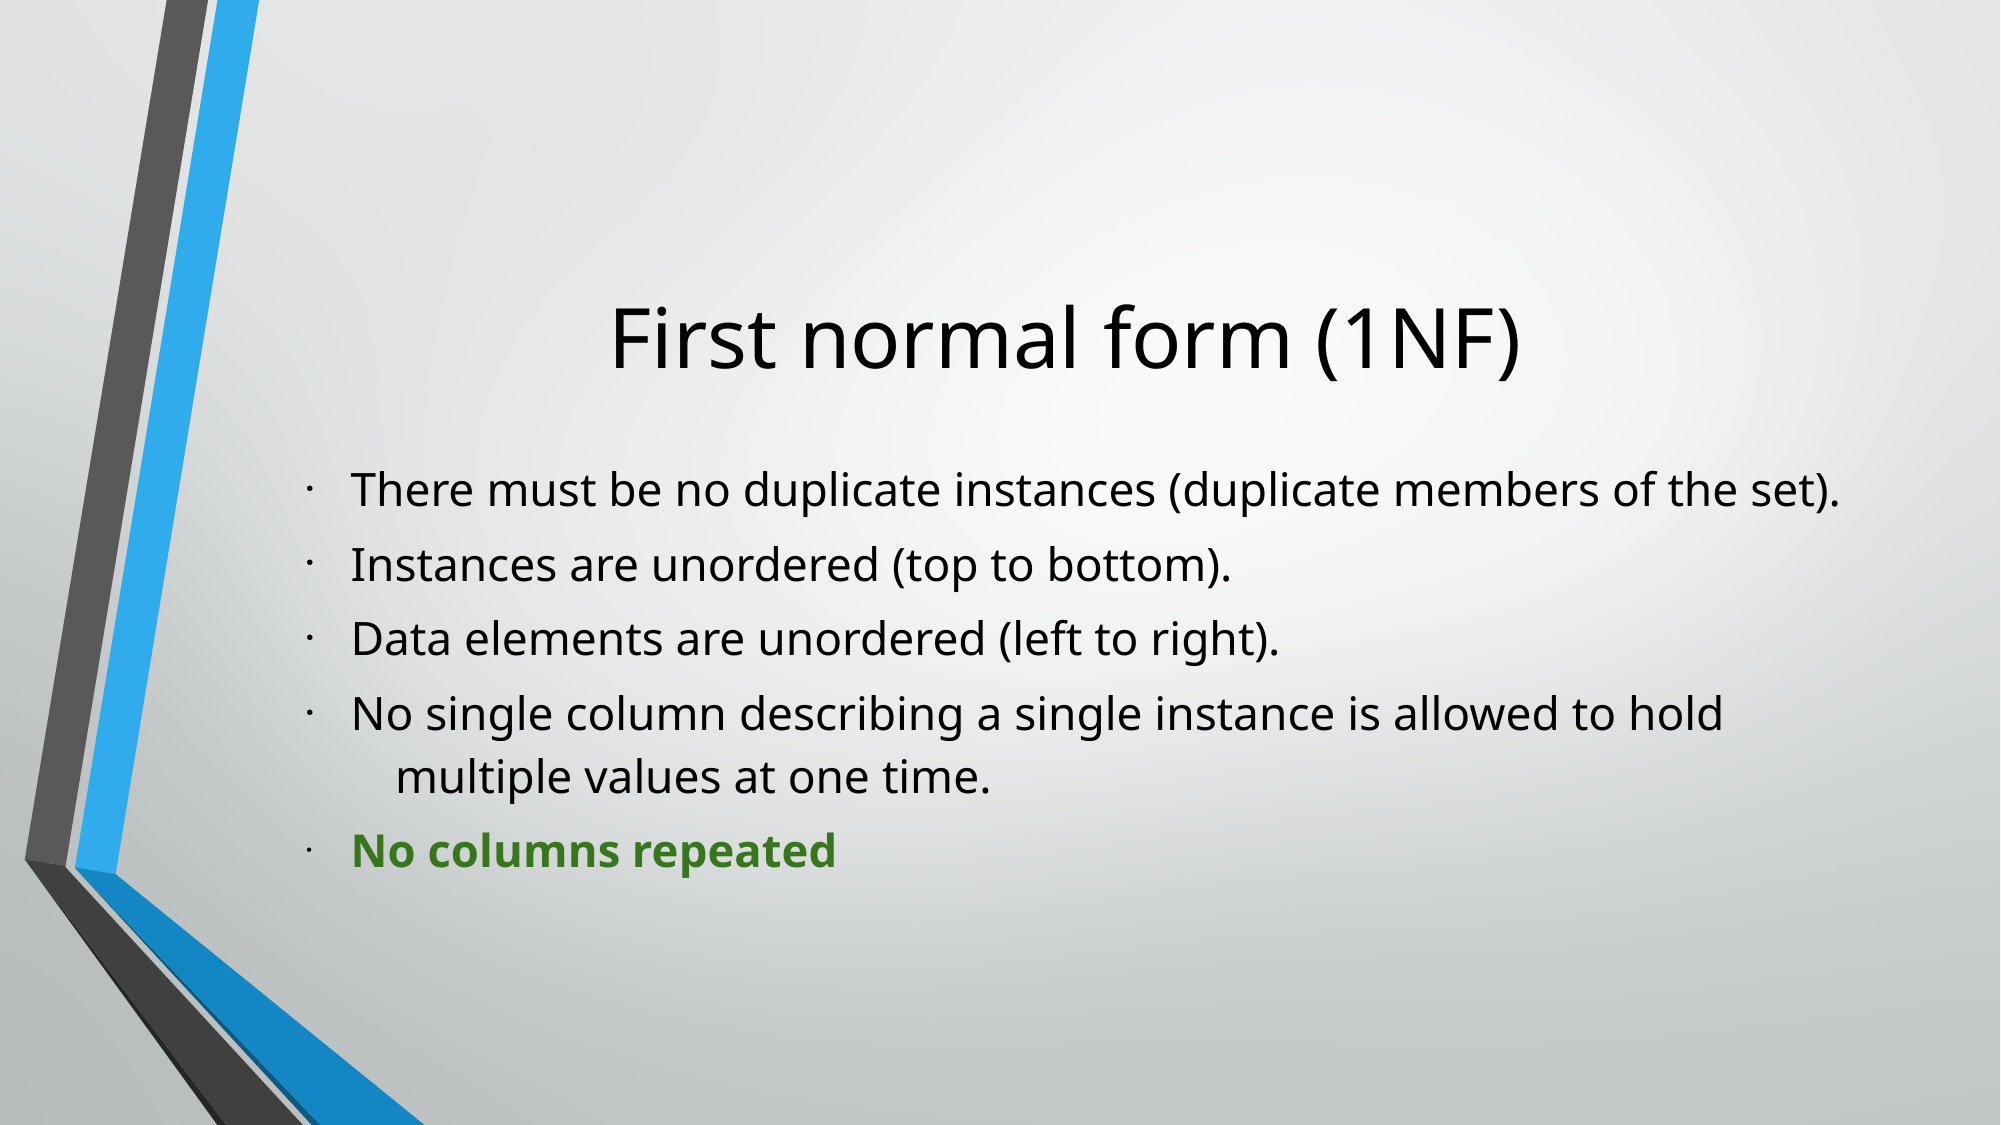

# First normal form (1NF)
There must be no duplicate instances (duplicate members of the set).
Instances are unordered (top to bottom).
Data elements are unordered (left to right).
No single column describing a single instance is allowed to hold multiple values at one time.
No columns repeated